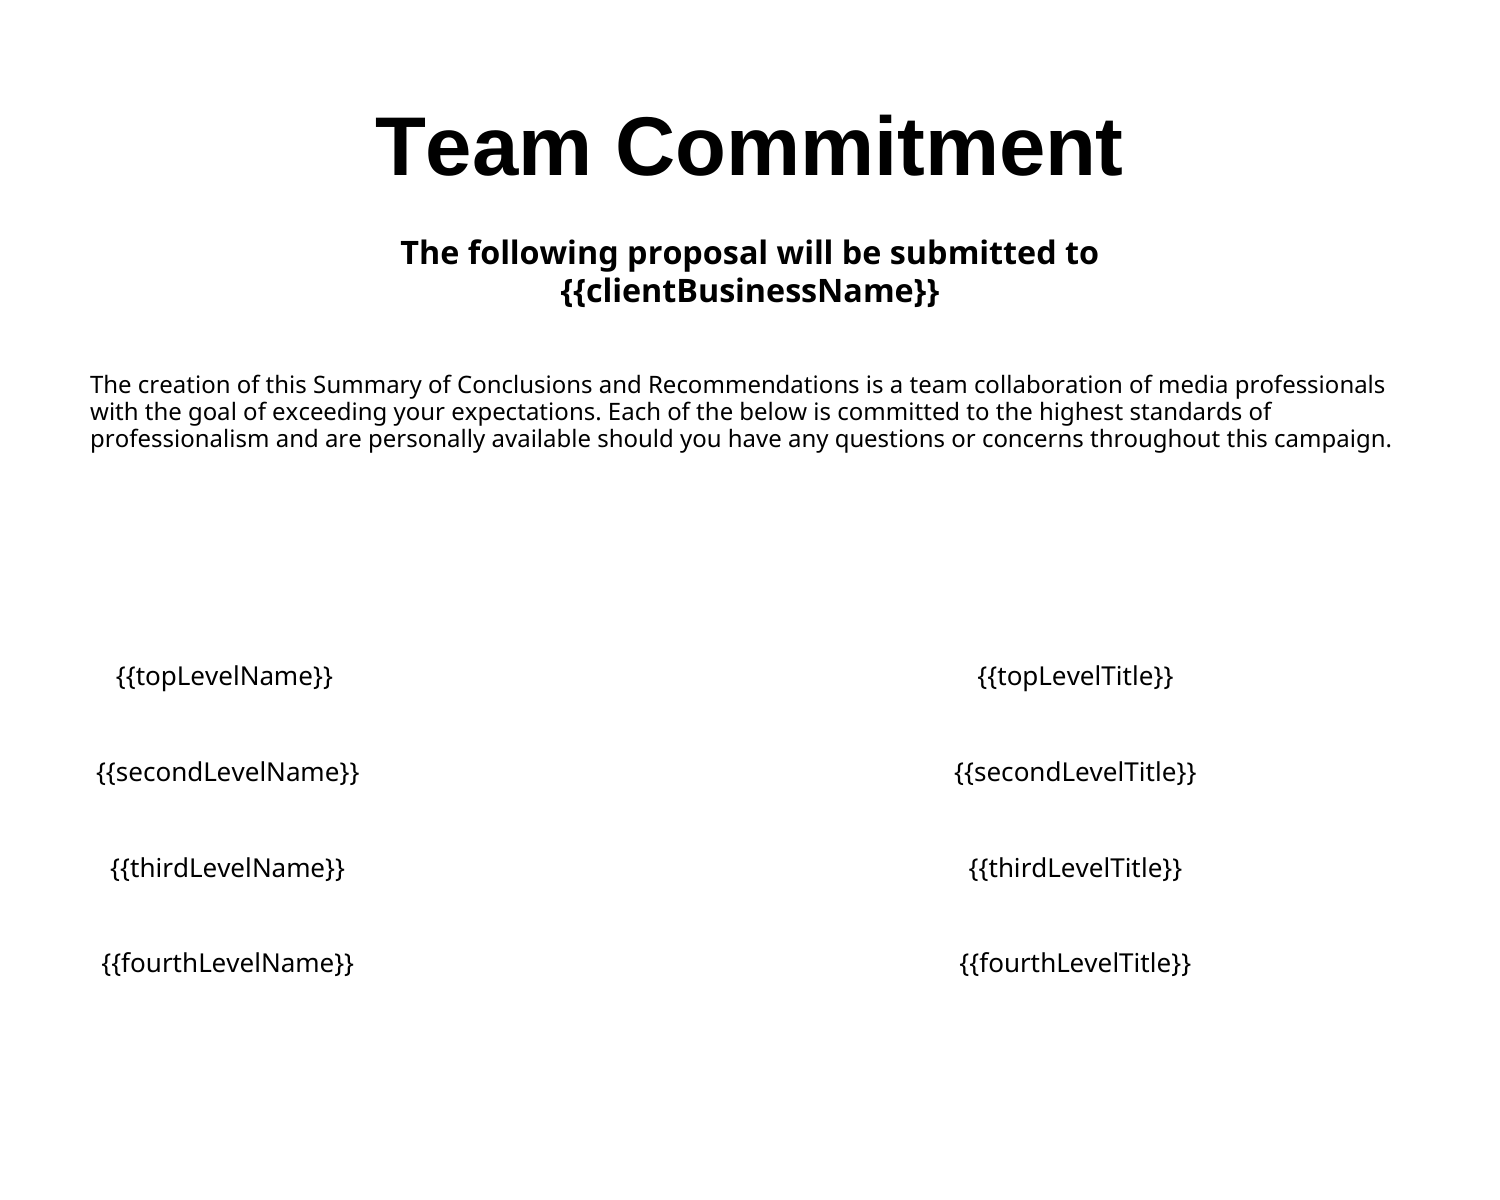

# Team Commitment
The following proposal will be submitted to
{{clientBusinessName}}
The creation of this Summary of Conclusions and Recommendations is a team collaboration of media professionals with the goal of exceeding your expectations. Each of the below is committed to the highest standards of professionalism and are personally available should you have any questions or concerns throughout this campaign.
{{topLevelName}}
{{secondLevelName}}
{{thirdLevelName}}
{{fourthLevelName}}
{{topLevelTitle}}
{{secondLevelTitle}}
{{thirdLevelTitle}}
{{fourthLevelTitle}}